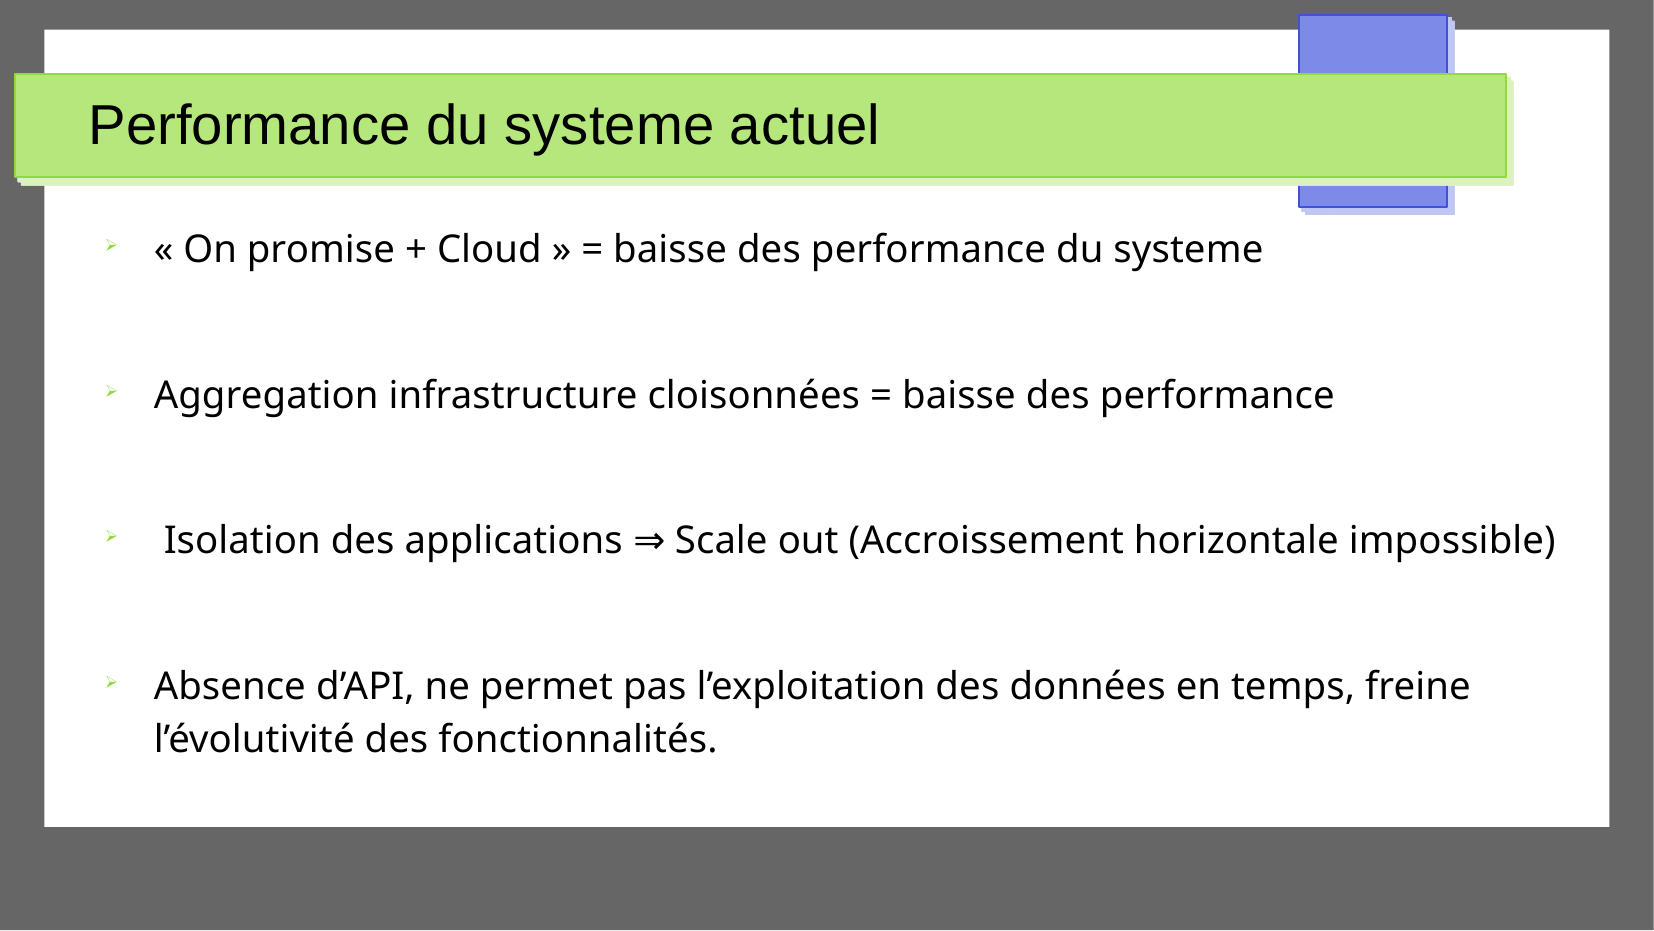

# Performance du systeme actuel
« On promise + Cloud » = baisse des performance du systeme
Aggregation infrastructure cloisonnées = baisse des performance
 Isolation des applications ⇒ Scale out (Accroissement horizontale impossible)
Absence d’API, ne permet pas l’exploitation des données en temps, freine l’évolutivité des fonctionnalités.